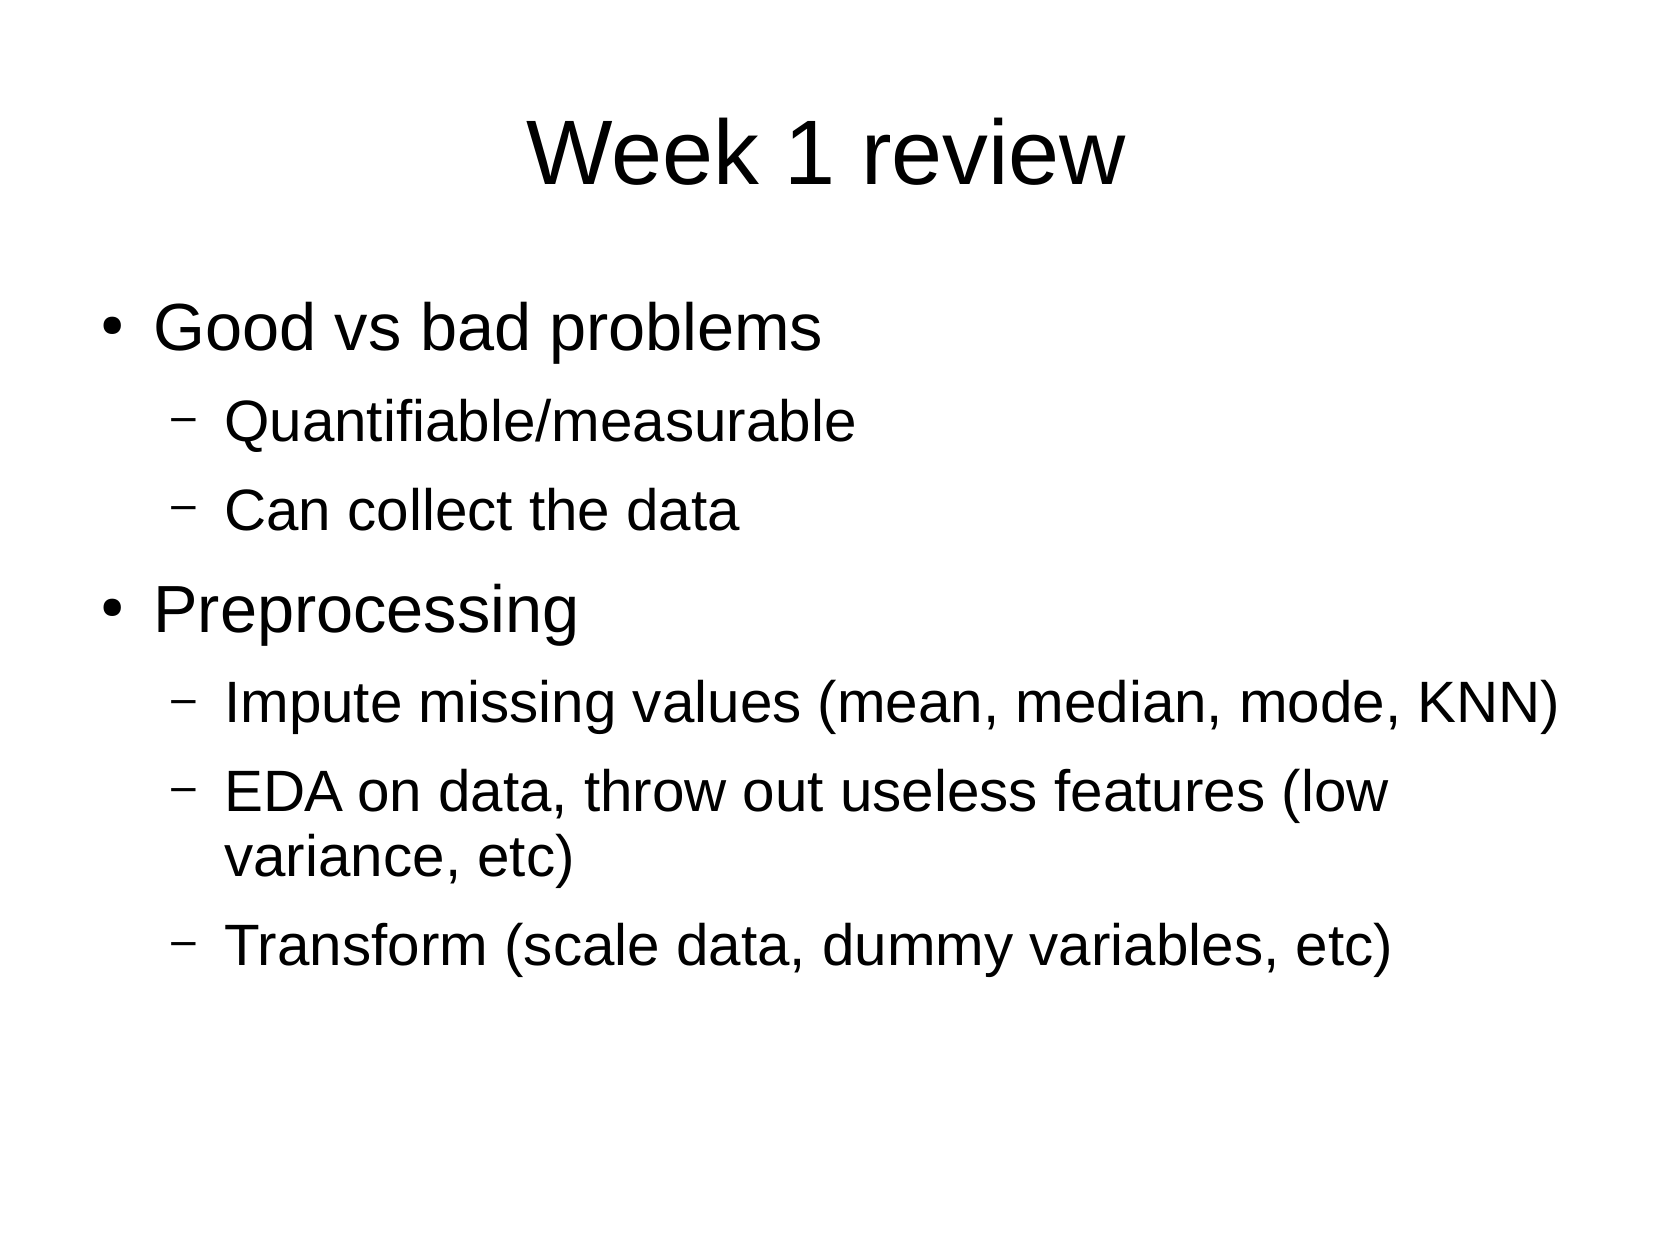

# Week 1 review
Good vs bad problems
Quantifiable/measurable
Can collect the data
Preprocessing
Impute missing values (mean, median, mode, KNN)
EDA on data, throw out useless features (low variance, etc)
Transform (scale data, dummy variables, etc)